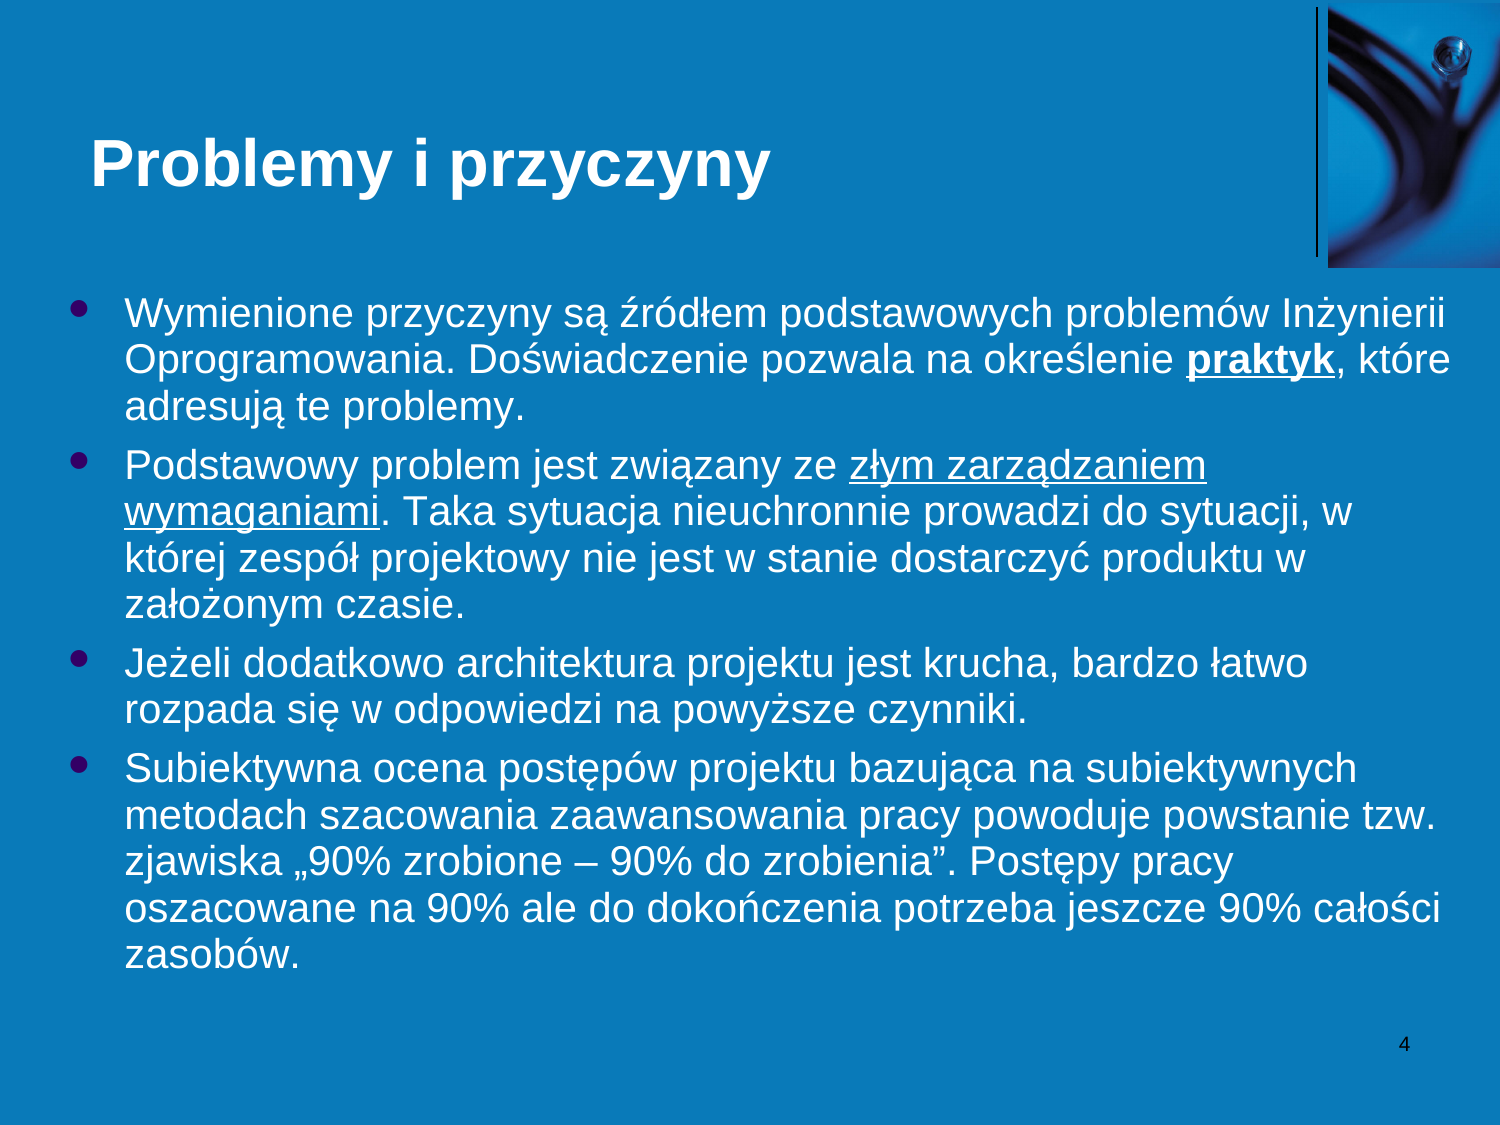

# Problemy i przyczyny
Wymienione przyczyny są źródłem podstawowych problemów Inżynierii Oprogramowania. Doświadczenie pozwala na określenie praktyk, które adresują te problemy.
Podstawowy problem jest związany ze złym zarządzaniem wymaganiami. Taka sytuacja nieuchronnie prowadzi do sytuacji, w której zespół projektowy nie jest w stanie dostarczyć produktu w założonym czasie.
Jeżeli dodatkowo architektura projektu jest krucha, bardzo łatwo rozpada się w odpowiedzi na powyższe czynniki.
Subiektywna ocena postępów projektu bazująca na subiektywnych metodach szacowania zaawansowania pracy powoduje powstanie tzw. zjawiska „90% zrobione – 90% do zrobienia”. Postępy pracy oszacowane na 90% ale do dokończenia potrzeba jeszcze 90% całości zasobów.
4